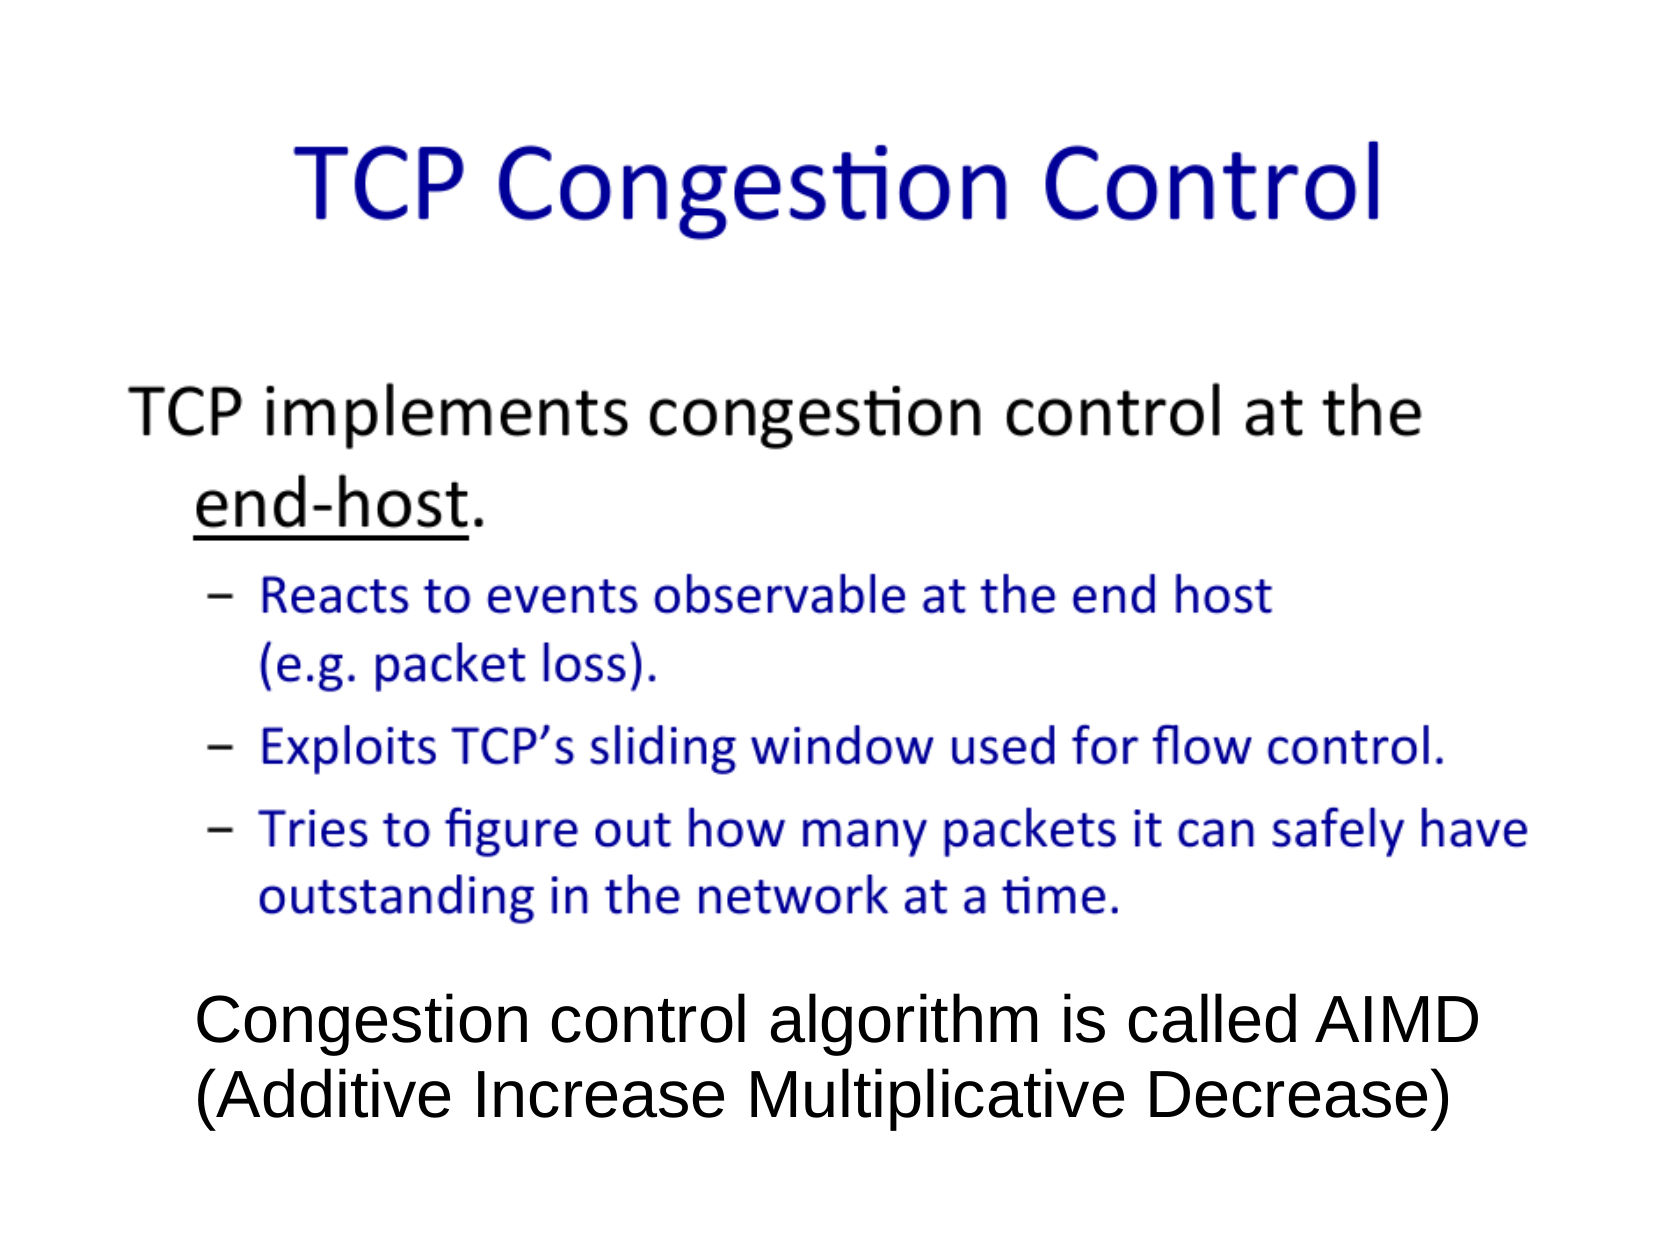

Congestion control algorithm is called AIMD
(Additive Increase Multiplicative Decrease)